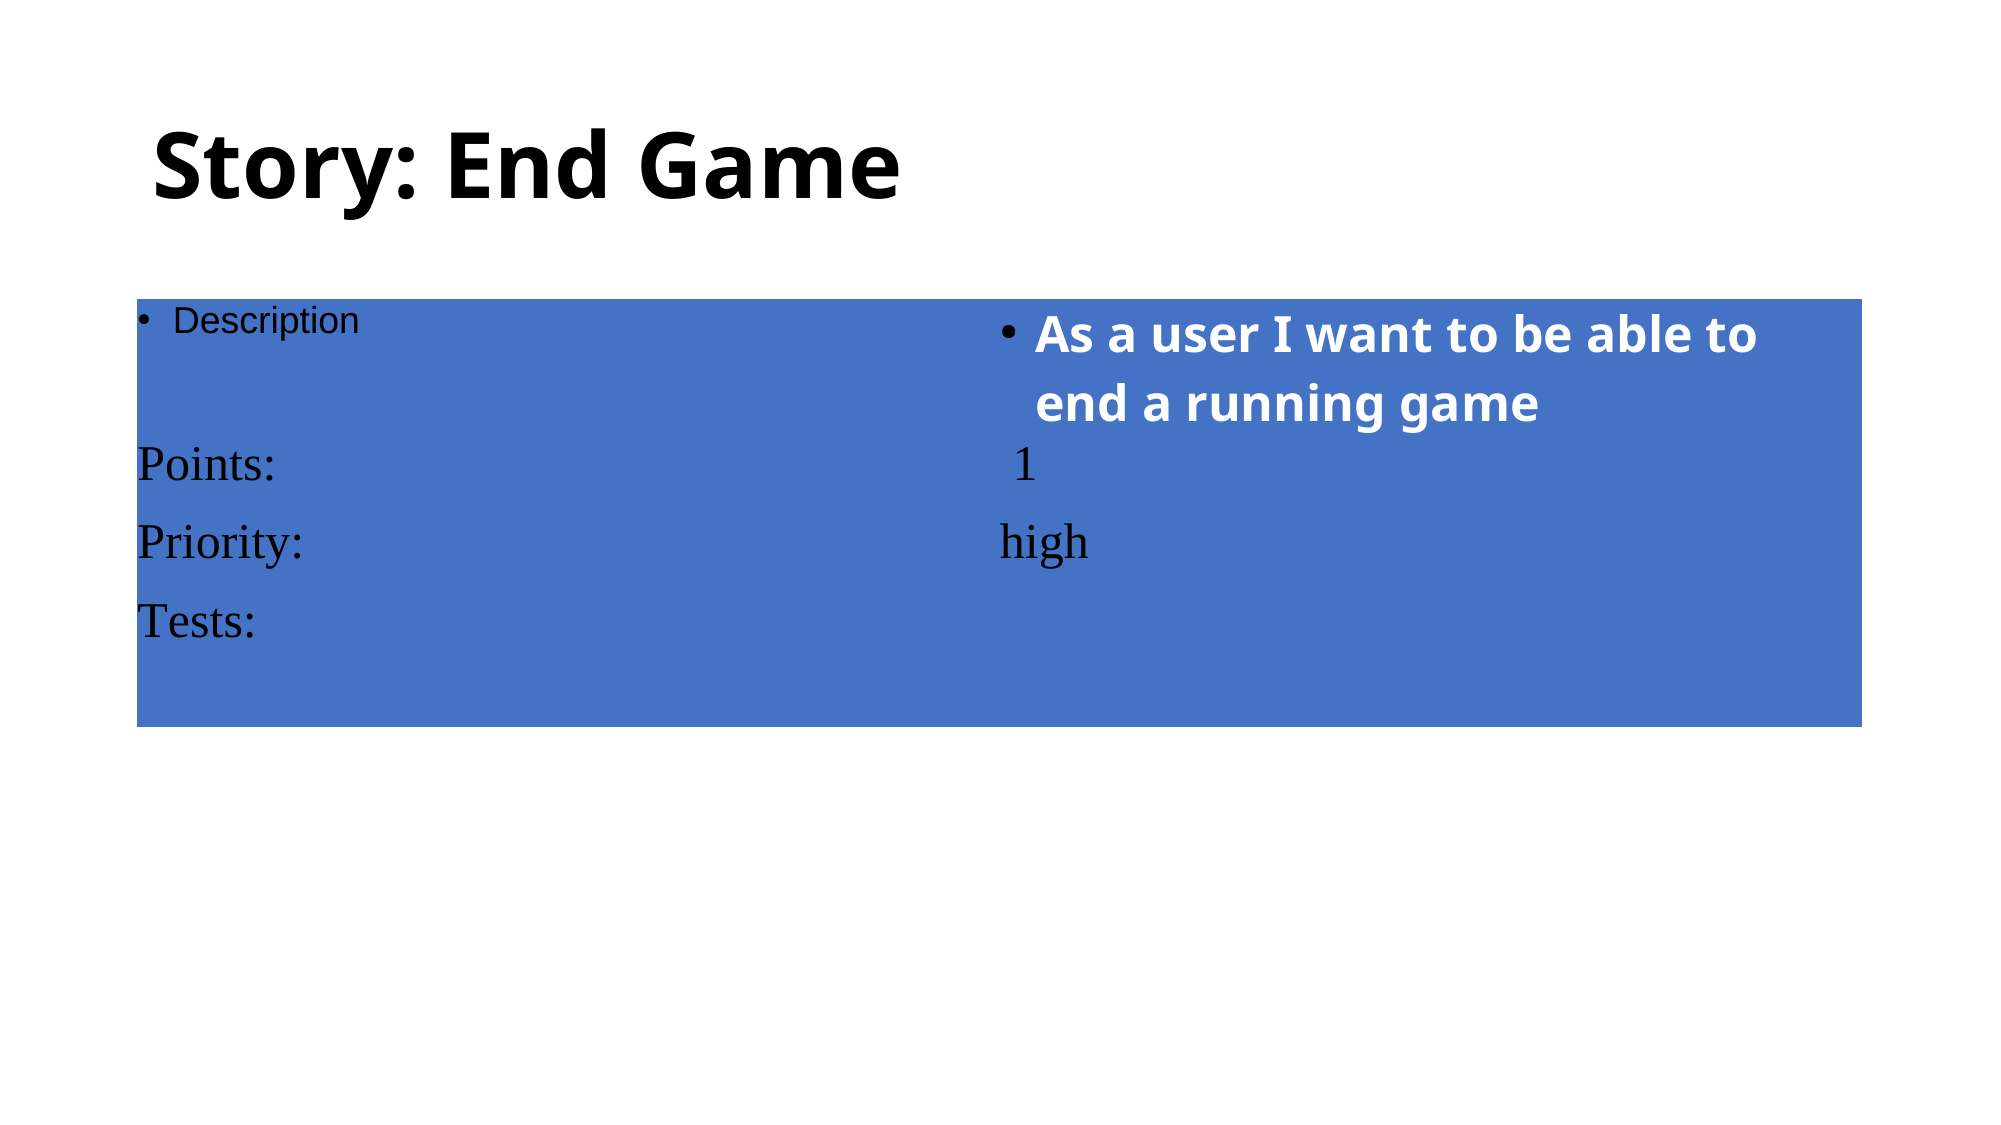

# Story: End Game
| Description | As a user I want to be able to end a running game |
| --- | --- |
| Points: | 1 |
| Priority: | high |
| Tests: | |
| | |